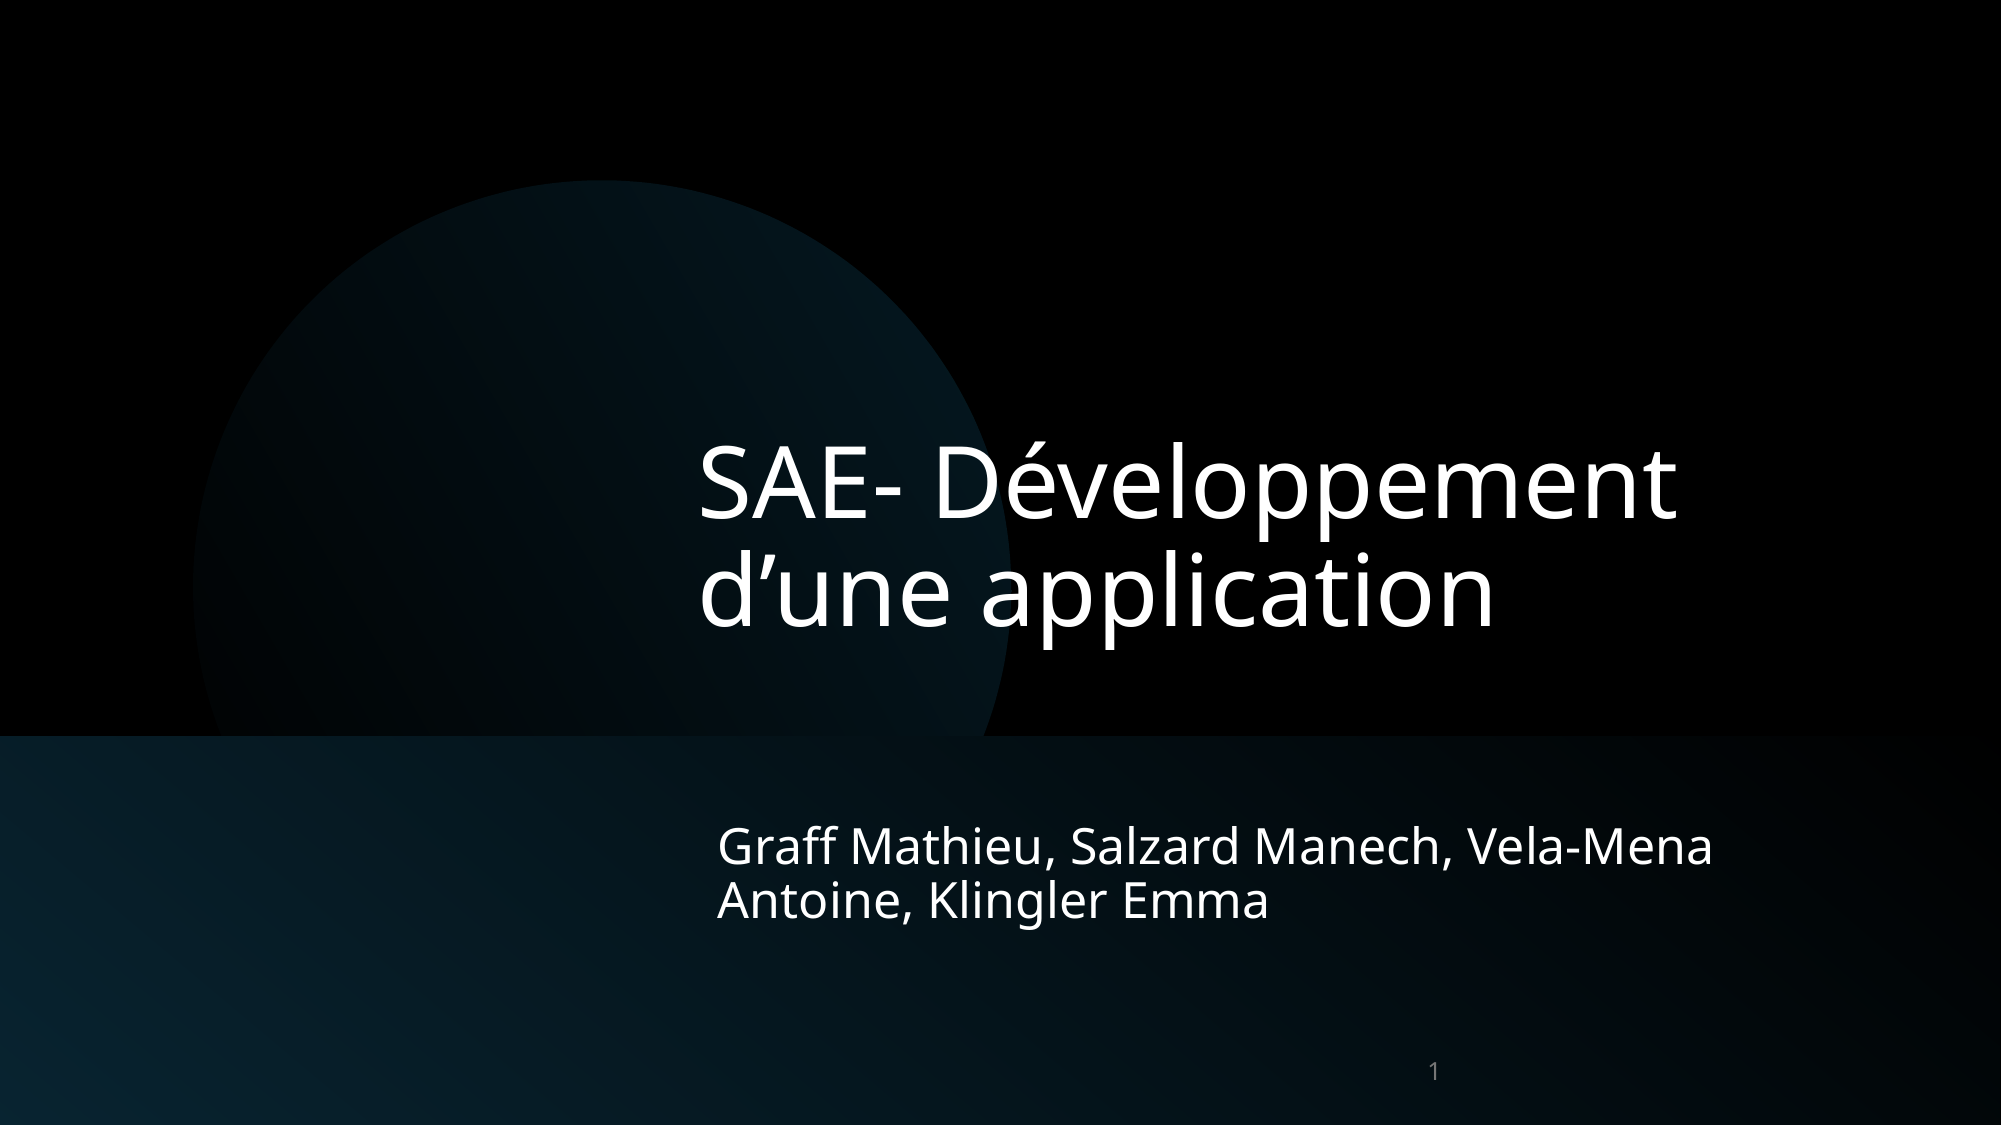

# SAE- Développement d’une application
Graff Mathieu, Salzard Manech, Vela-Mena Antoine, Klingler Emma
1